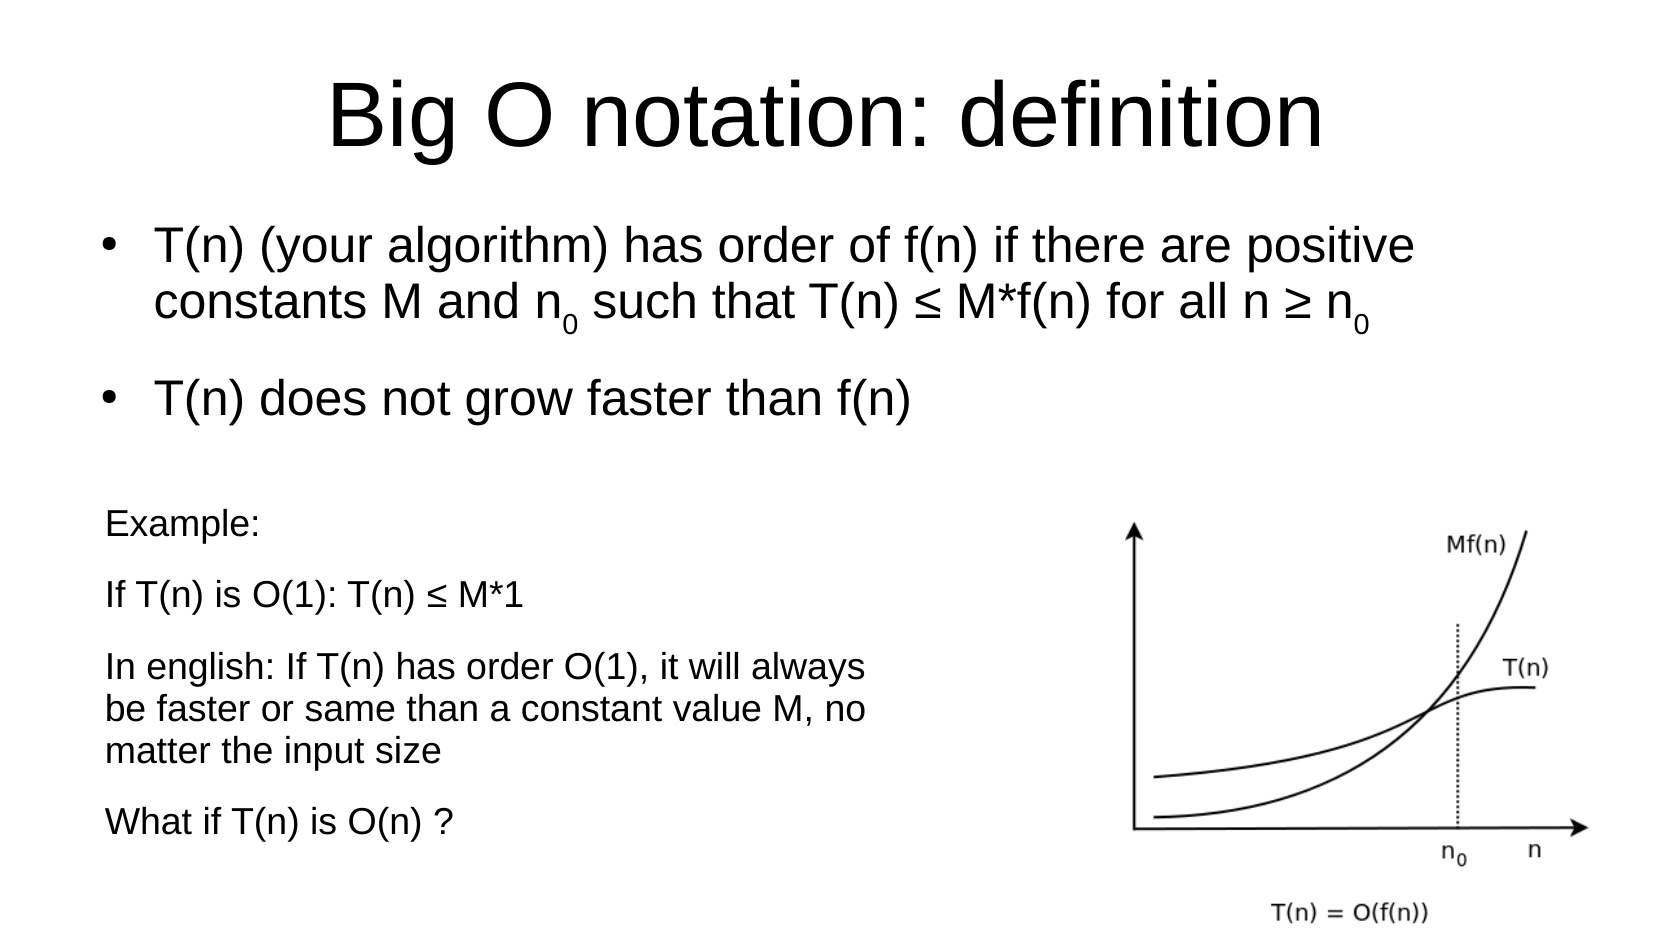

Big O notation: definition
# T(n) (your algorithm) has order of f(n) if there are positive constants M and n0 such that T(n) ≤ M*f(n) for all n ≥ n0
T(n) does not grow faster than f(n)
Example:
If T(n) is O(1): T(n) ≤ M*1
In english: If T(n) has order O(1), it will always be faster or same than a constant value M, no matter the input size
What if T(n) is O(n) ?